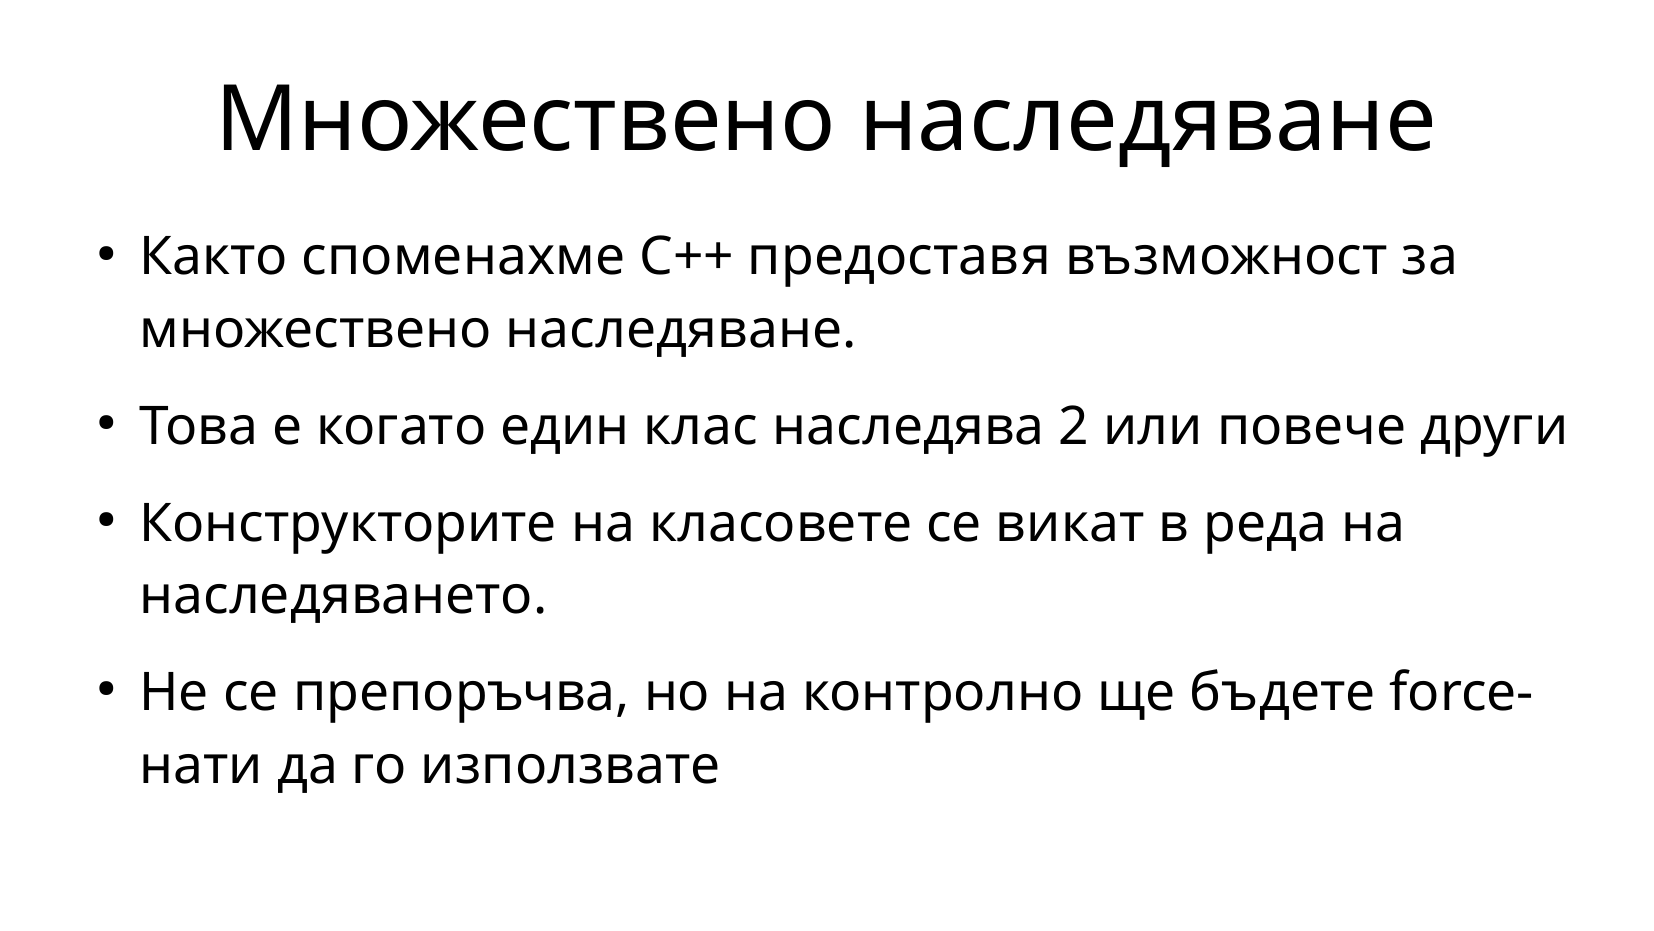

# Множествено наследяване
Както споменахме C++ предоставя възможност за множествено наследяване.
Това е когато един клас наследява 2 или повече други
Конструкторите на класовете се викат в реда на наследяването.
Не се препоръчва, но на контролно ще бъдете force-нати да го използвате